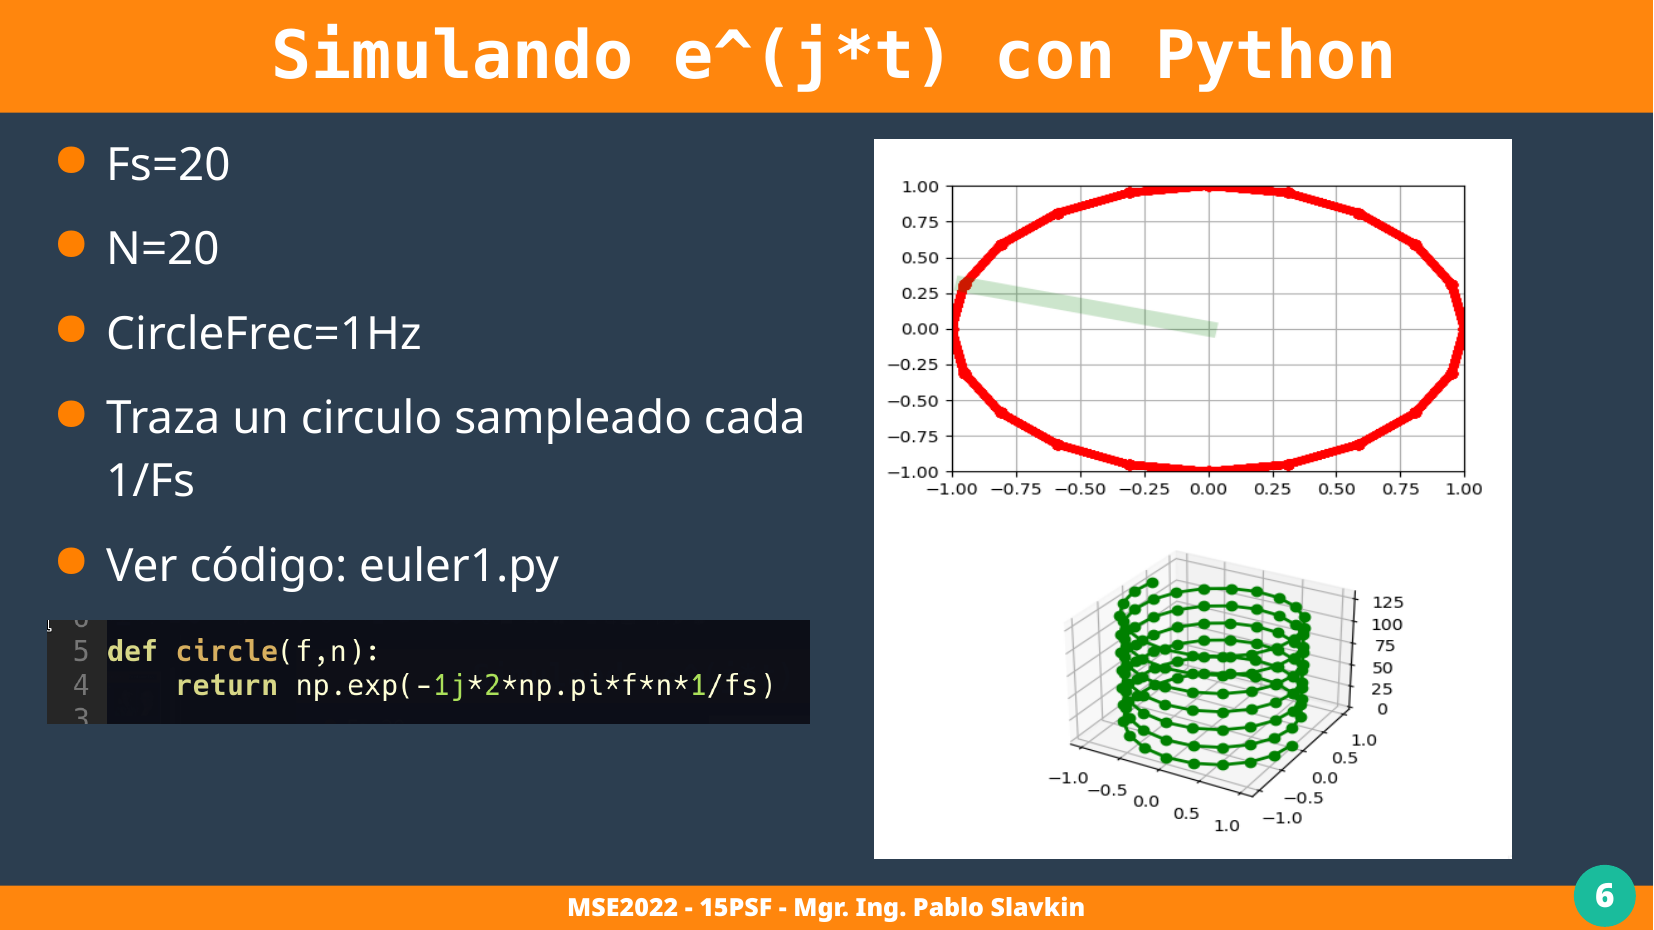

# Simulando e^(j*t) con Python
Fs=20
N=20
CircleFrec=1Hz
Traza un circulo sampleado cada 1/Fs
Ver código: euler1.py
MSE2022 - 15PSF - Mgr. Ing. Pablo Slavkin